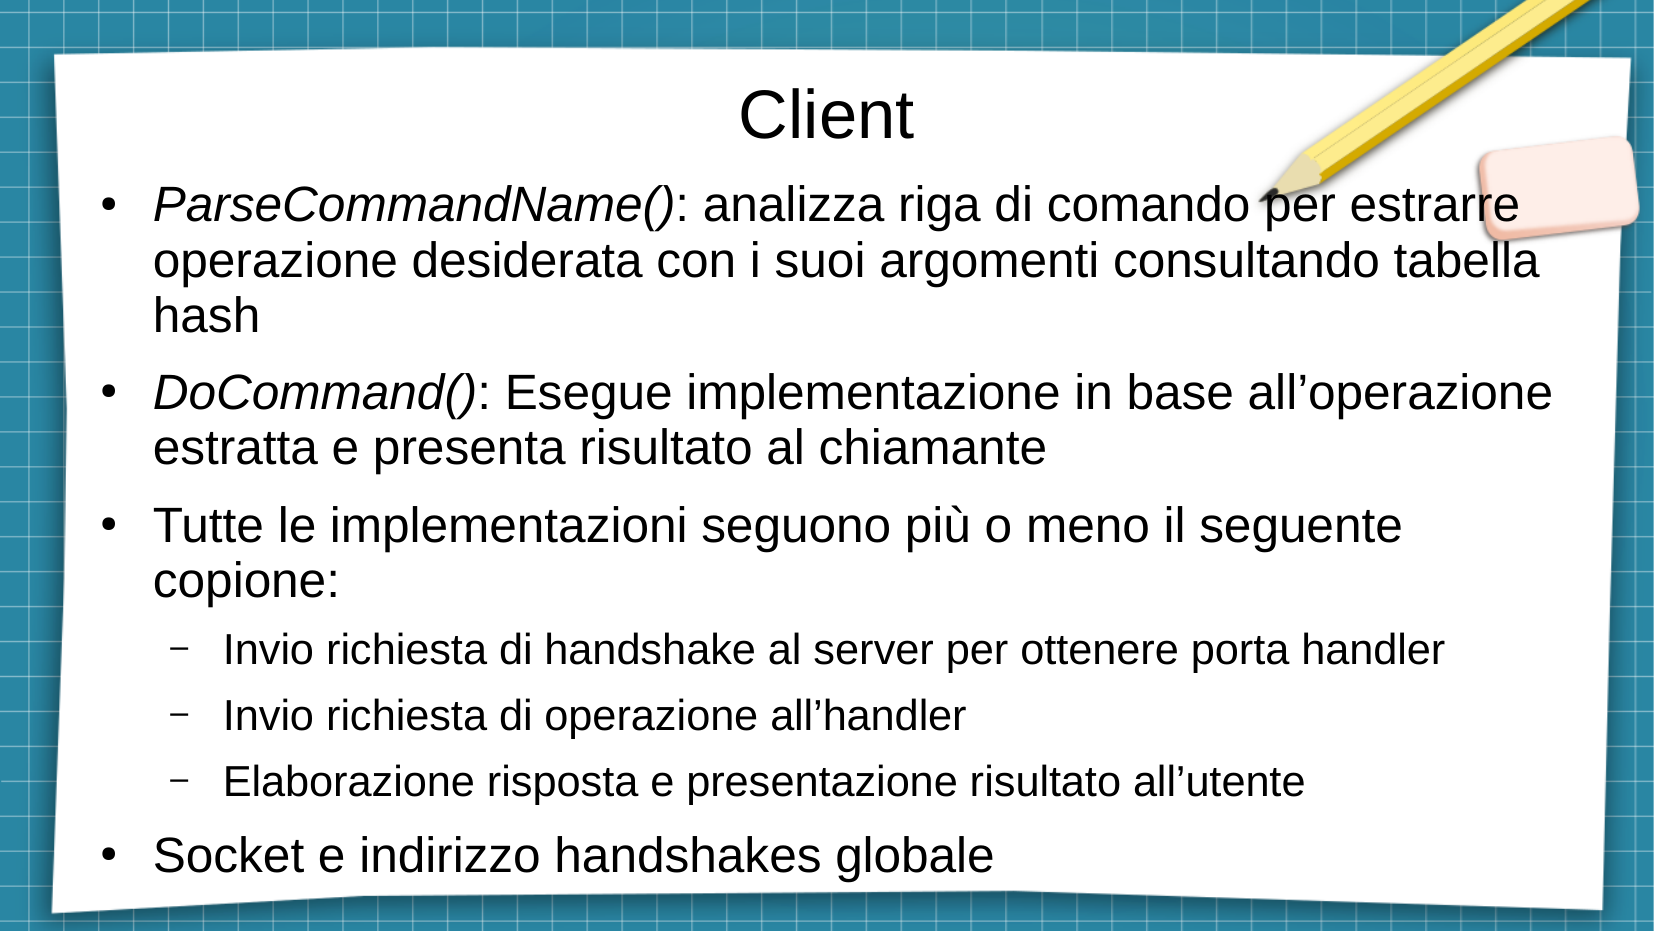

# Client
ParseCommandName(): analizza riga di comando per estrarre operazione desiderata con i suoi argomenti consultando tabella hash
DoCommand(): Esegue implementazione in base all’operazione estratta e presenta risultato al chiamante
Tutte le implementazioni seguono più o meno il seguente copione:
Invio richiesta di handshake al server per ottenere porta handler
Invio richiesta di operazione all’handler
Elaborazione risposta e presentazione risultato all’utente
Socket e indirizzo handshakes globale